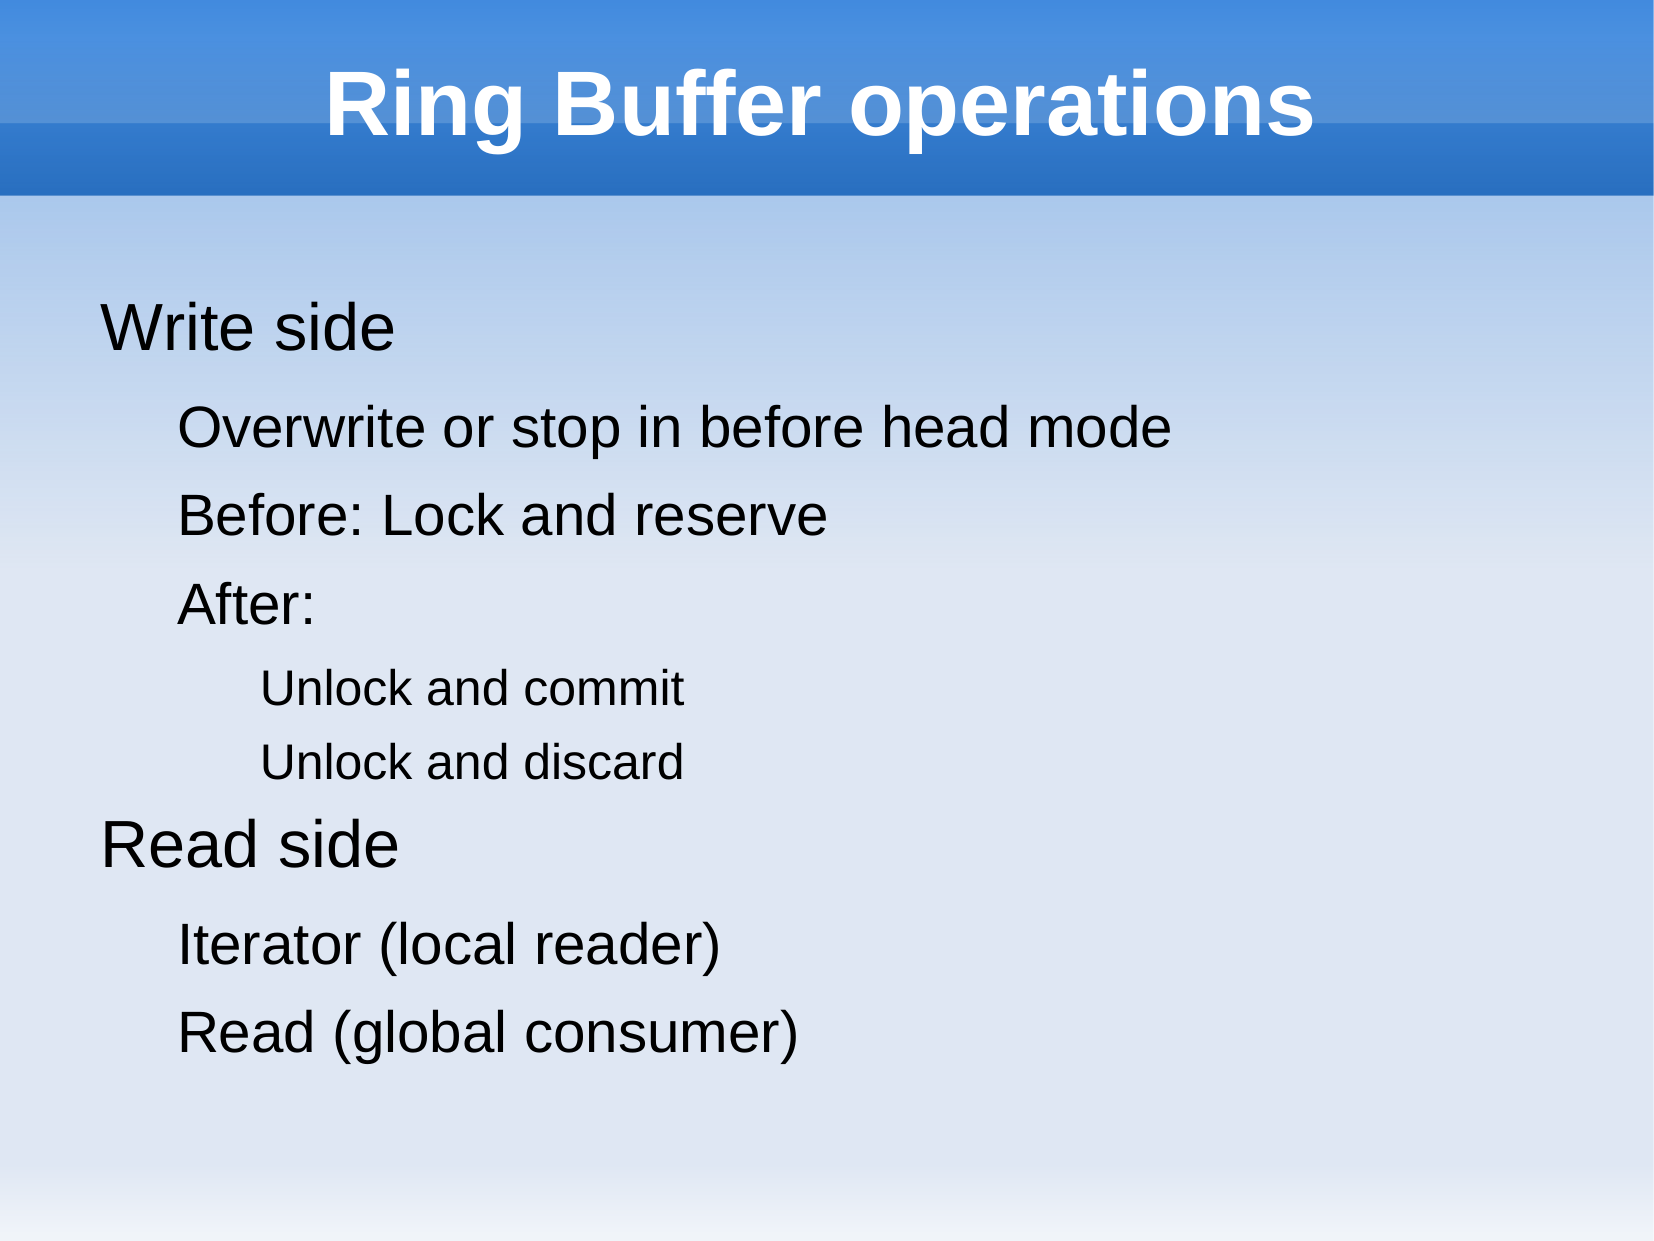

# Ring Buffer operations
Write side
Overwrite or stop in before head mode
Before: Lock and reserve
After:
Unlock and commit
Unlock and discard
Read side
Iterator (local reader)
Read (global consumer)